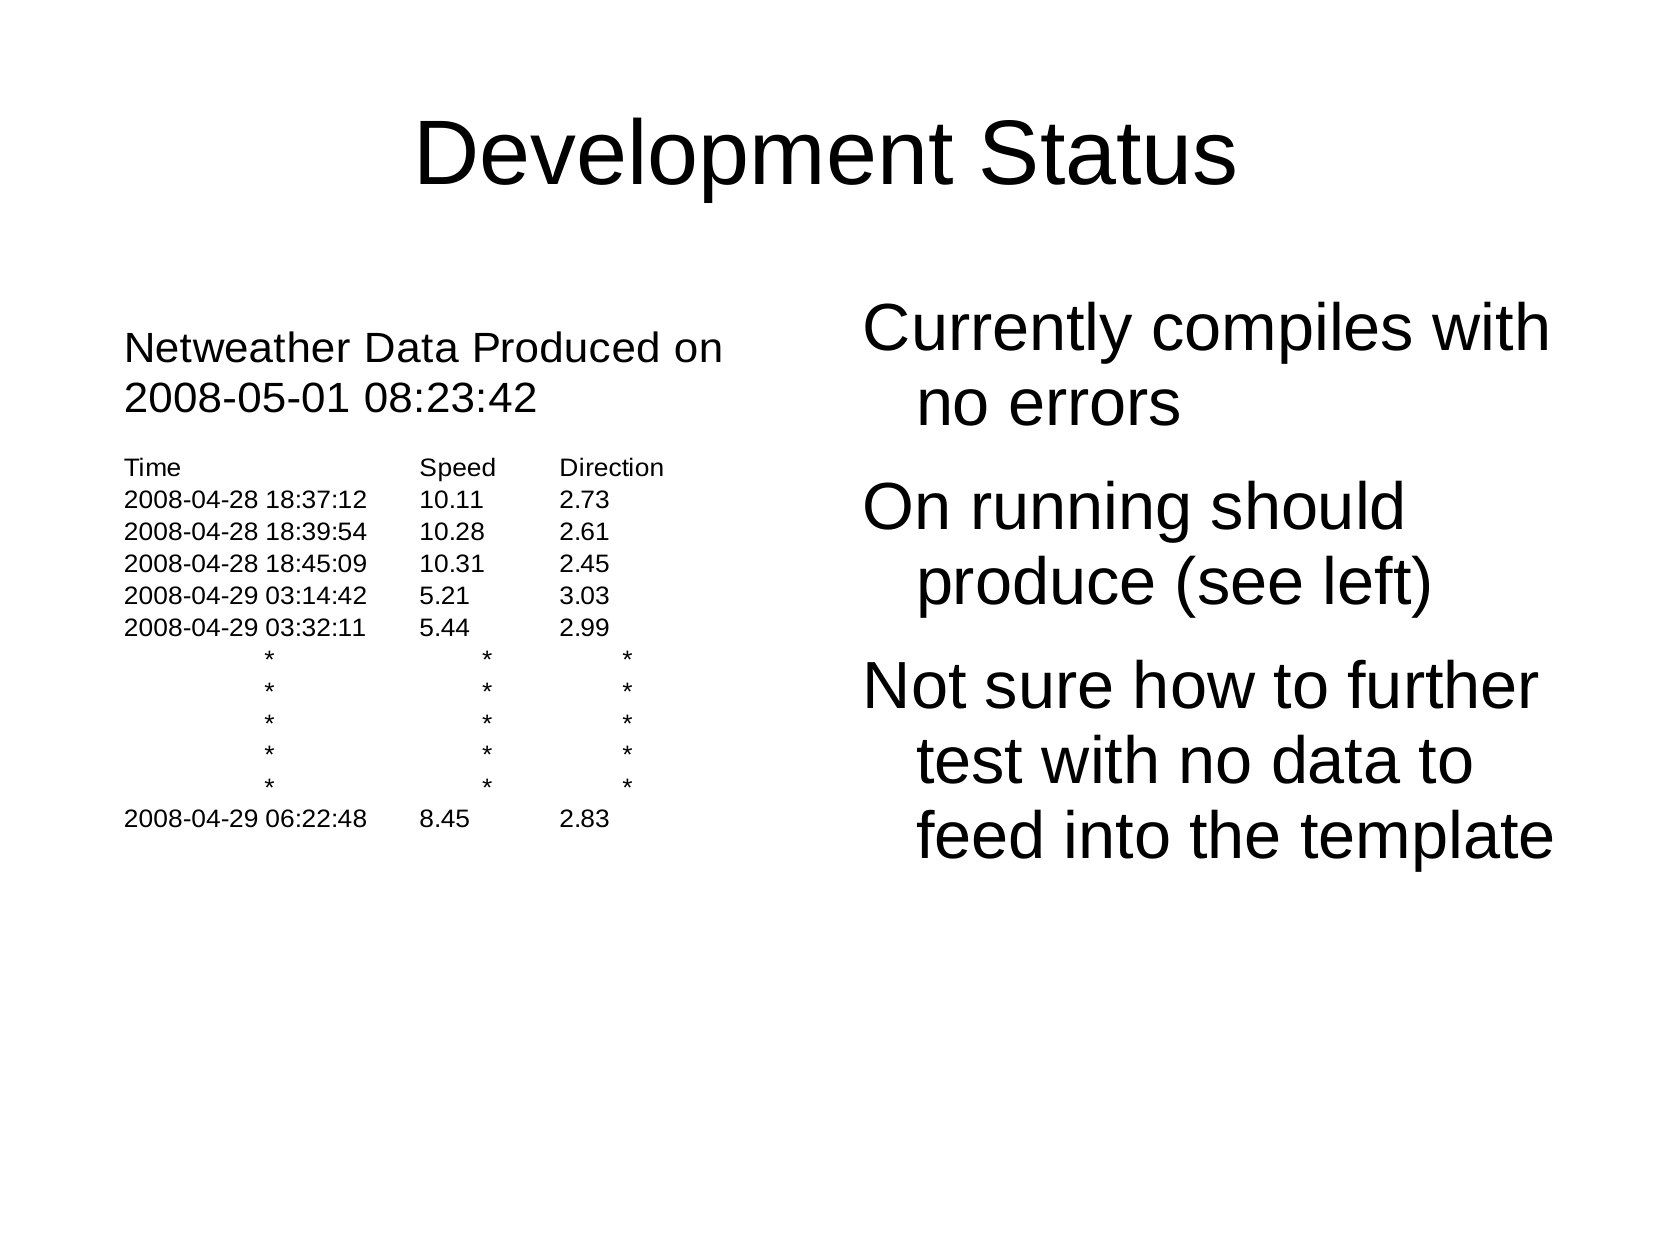

# Development Status
Currently compiles with no errors
On running should produce (see left)
Not sure how to further test with no data to feed into the template